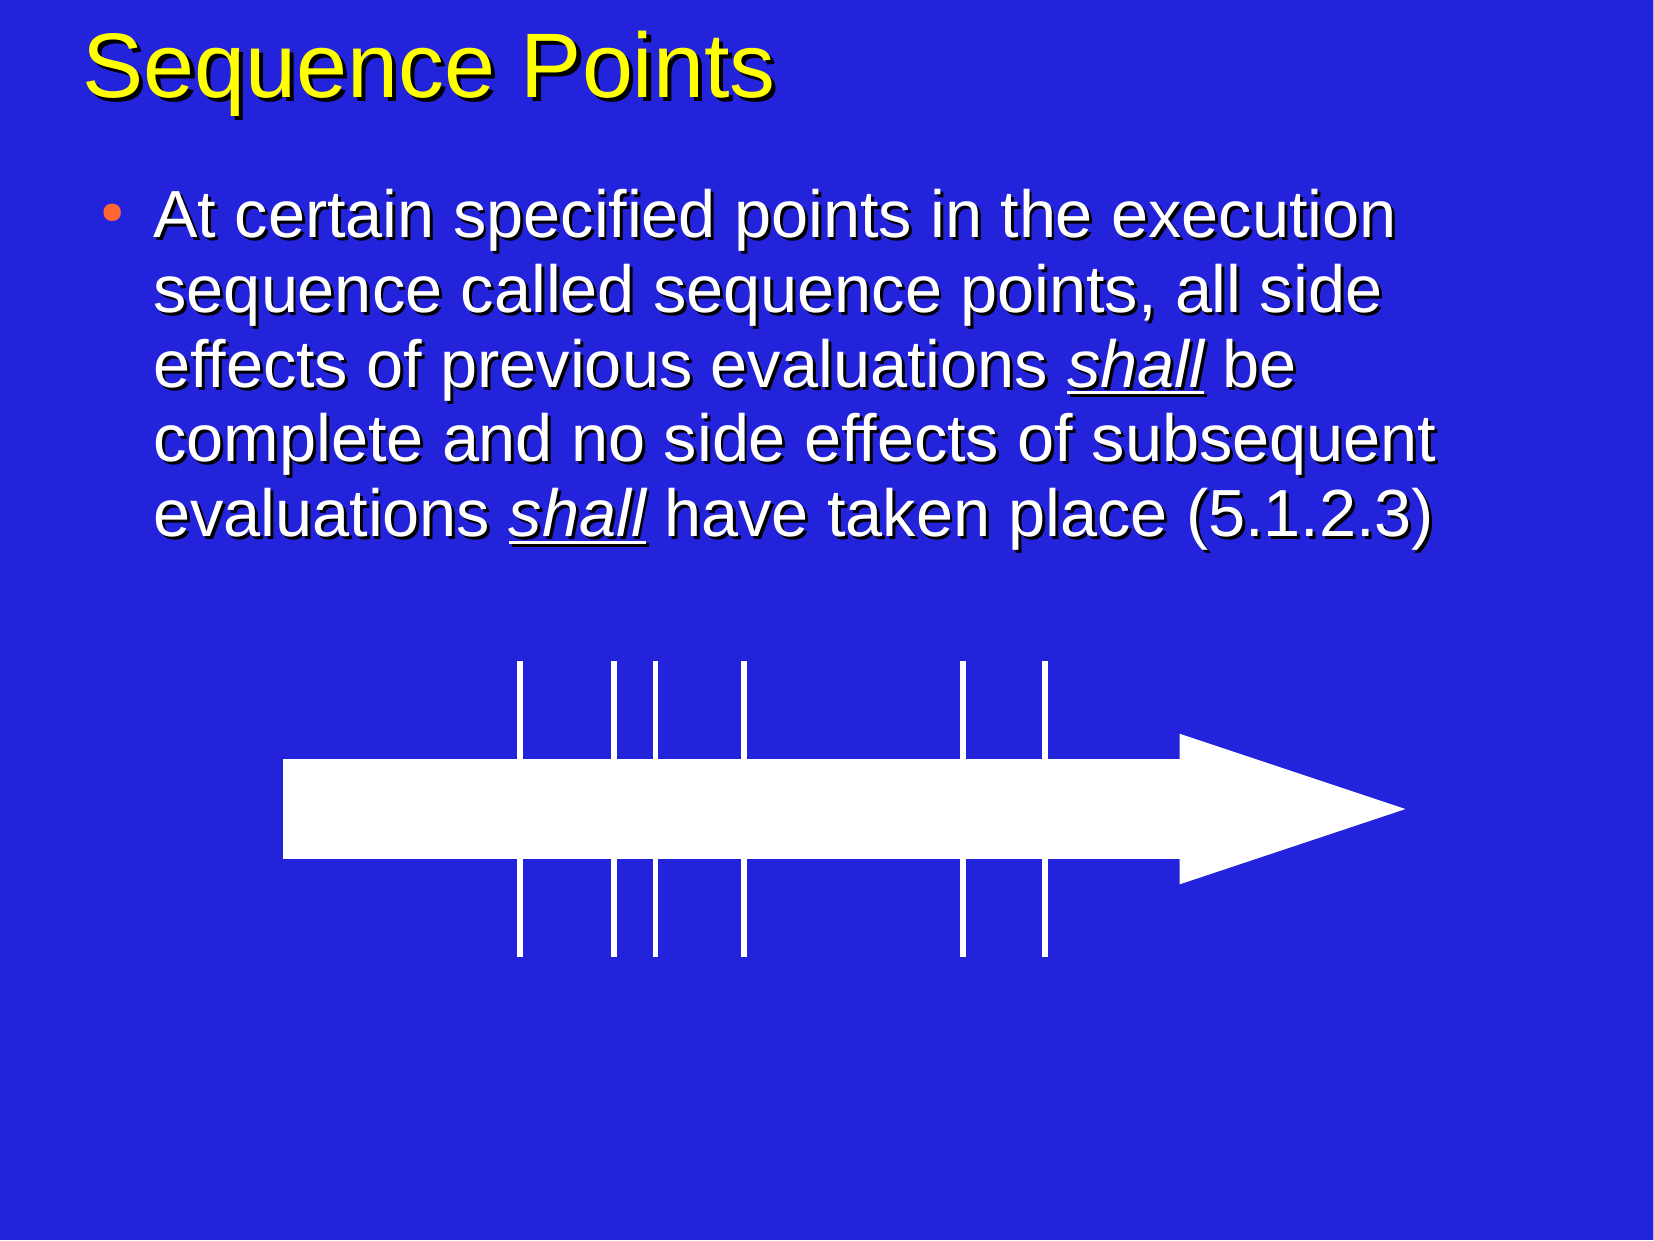

# Sequence Points
At certain specified points in the execution sequence called sequence points, all side effects of previous evaluations shall be complete and no side effects of subsequent evaluations shall have taken place (5.1.2.3)